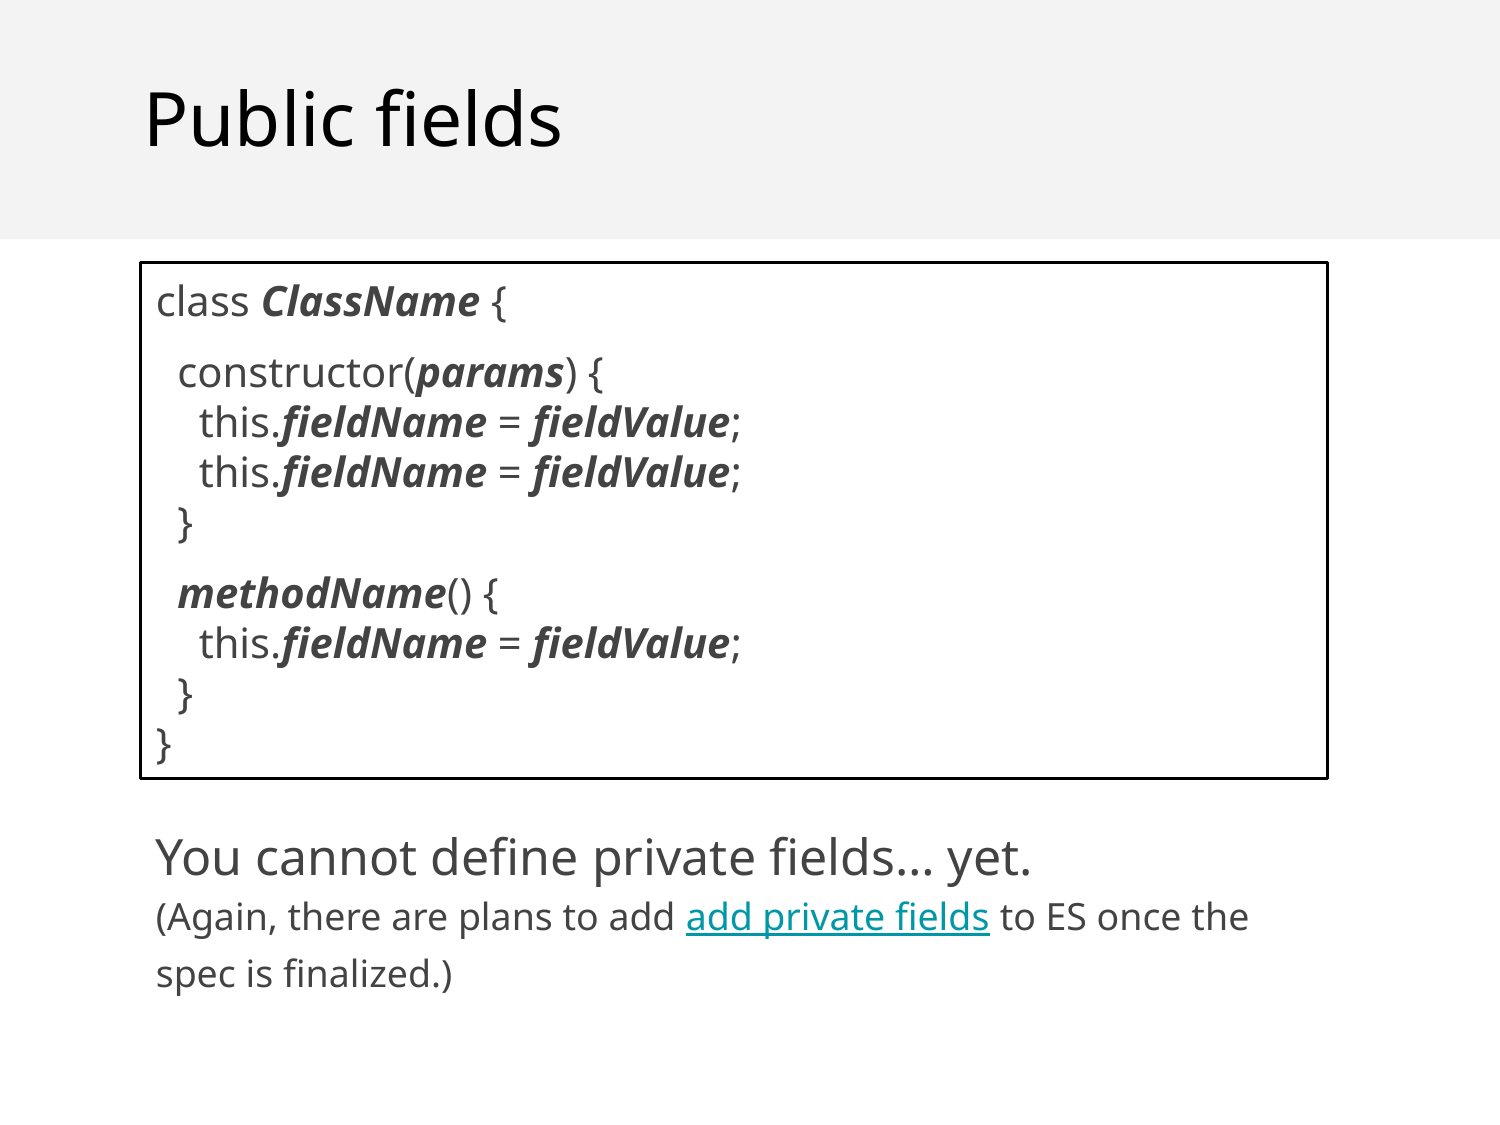

# Public fields
class ClassName {
 constructor(params) {
 this.fieldName = fieldValue;
 this.fieldName = fieldValue;
 }
 methodName() {
 this.fieldName = fieldValue;
 }
}
You cannot define private fields… yet.
(Again, there are plans to add add private fields to ES once the spec is finalized.)